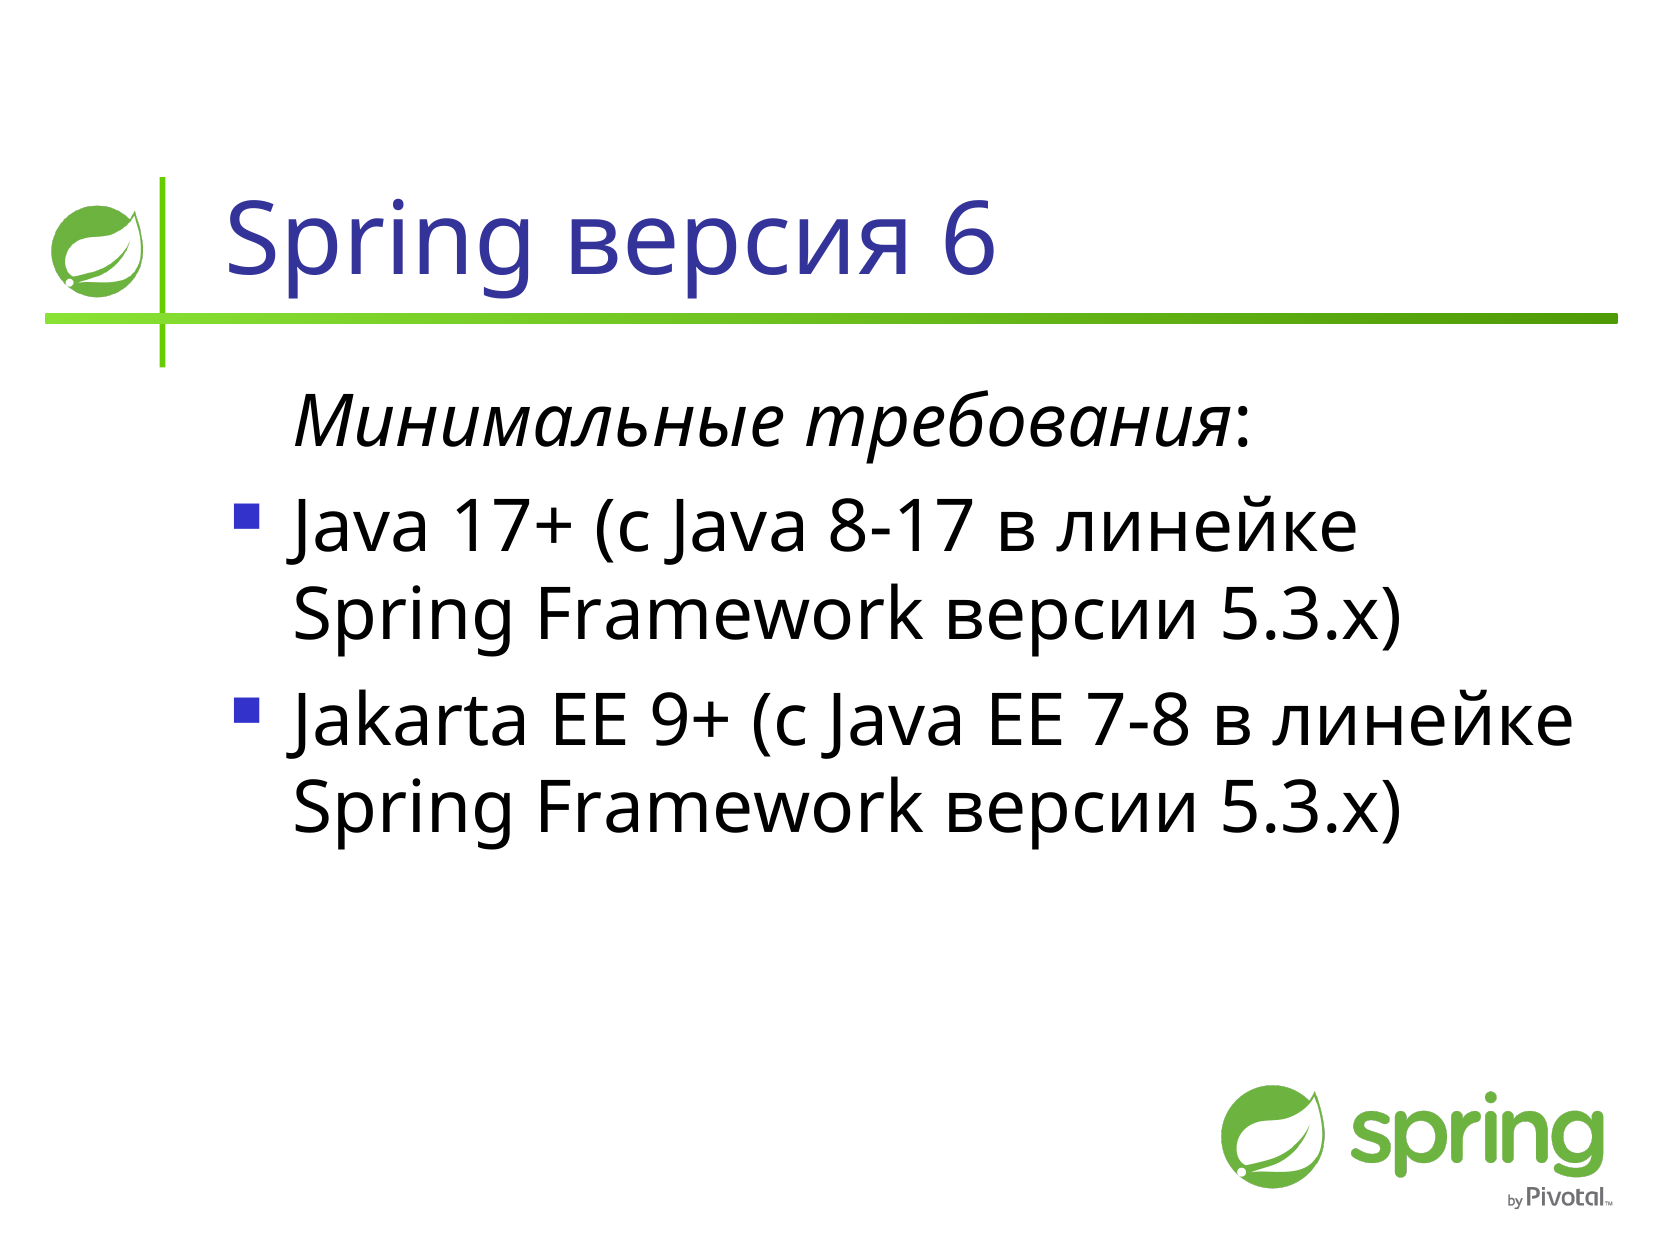

# Spring версия 6
Минимальные требования:
Java 17+ (c Java 8-17 в линейке Spring Framework версии 5.3.x)
Jakarta EE 9+ (с Java EE 7-8 в линейке Spring Framework версии 5.3.x)